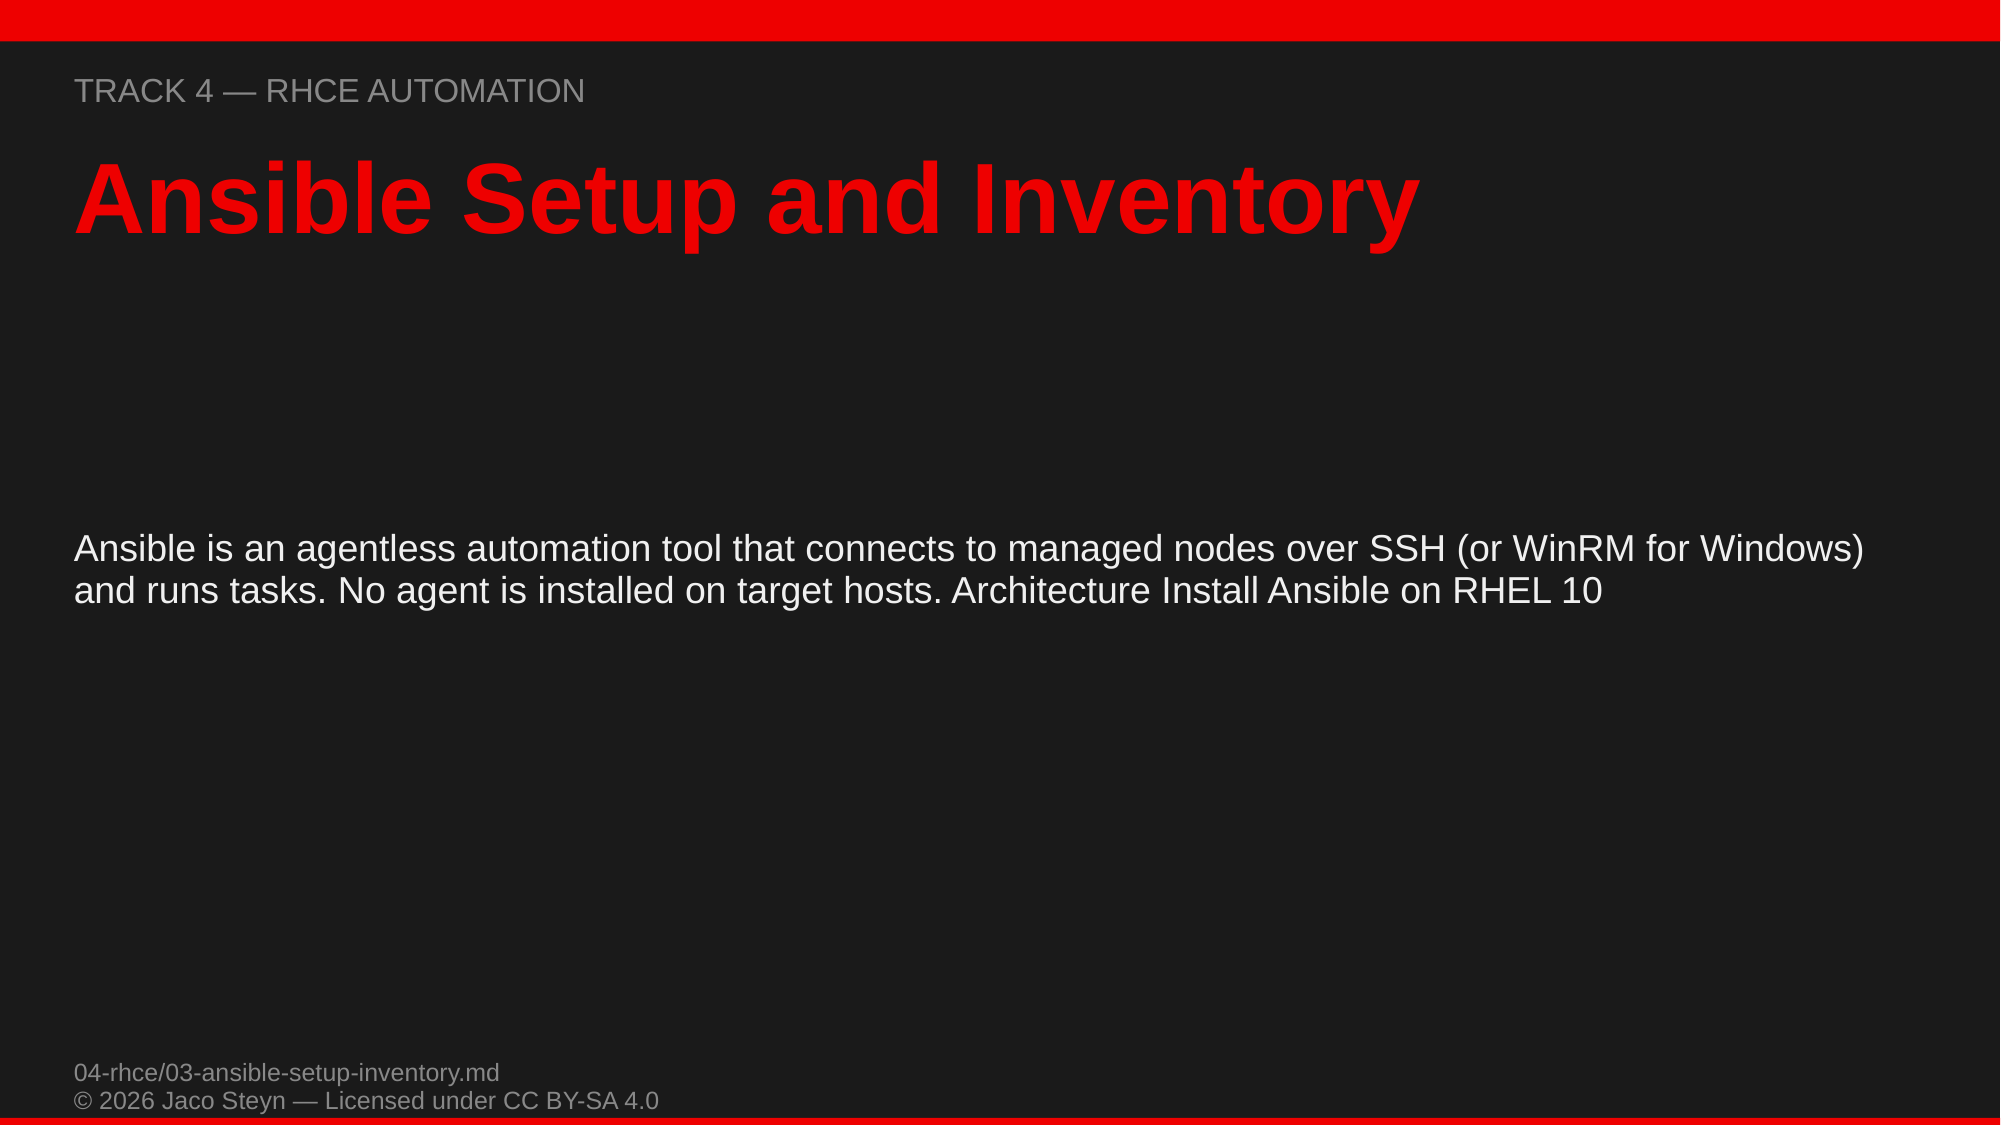

TRACK 4 — RHCE AUTOMATION
Ansible Setup and Inventory
Ansible is an agentless automation tool that connects to managed nodes over SSH (or WinRM for Windows) and runs tasks. No agent is installed on target hosts. Architecture Install Ansible on RHEL 10
04-rhce/03-ansible-setup-inventory.md
© 2026 Jaco Steyn — Licensed under CC BY-SA 4.0